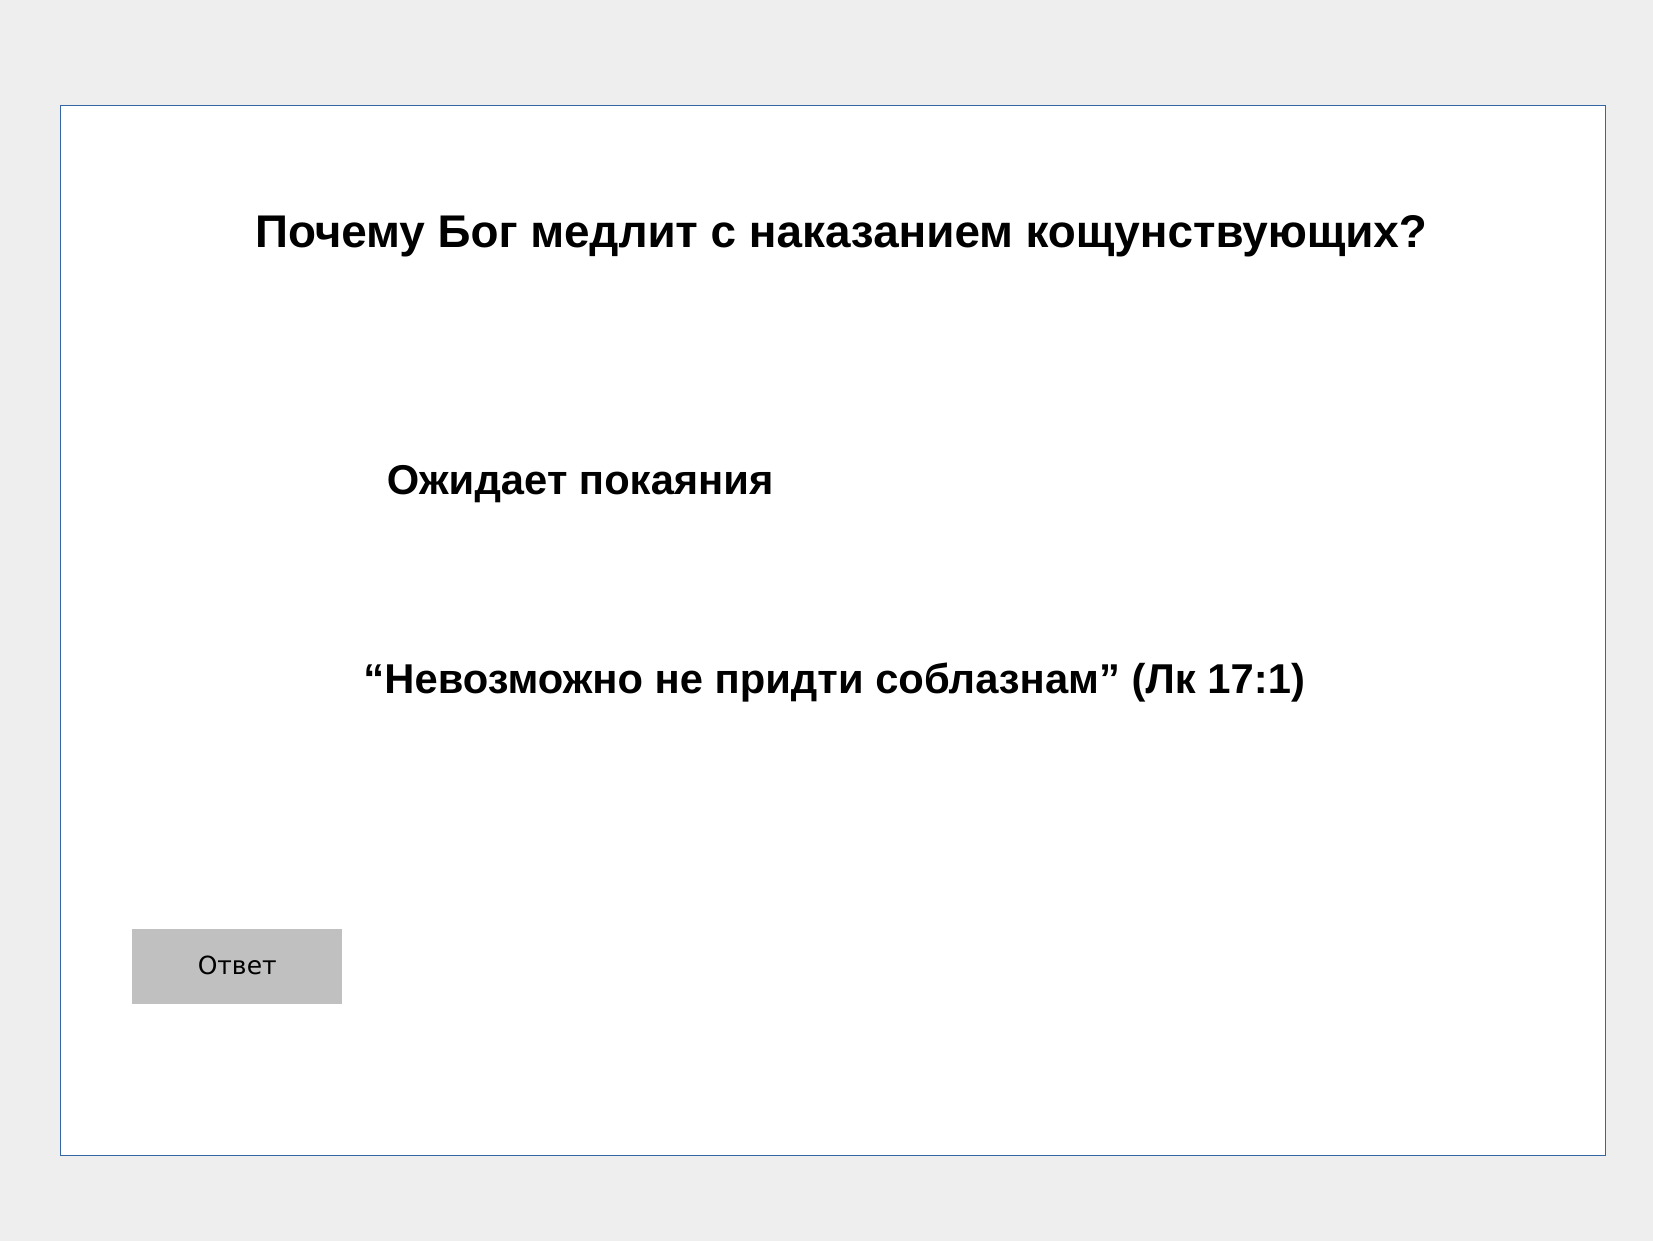

Почему Бог медлит с наказанием кощунствующих?
Ожидает покаяния
“Невозможно не придти соблазнам” (Лк 17:1)